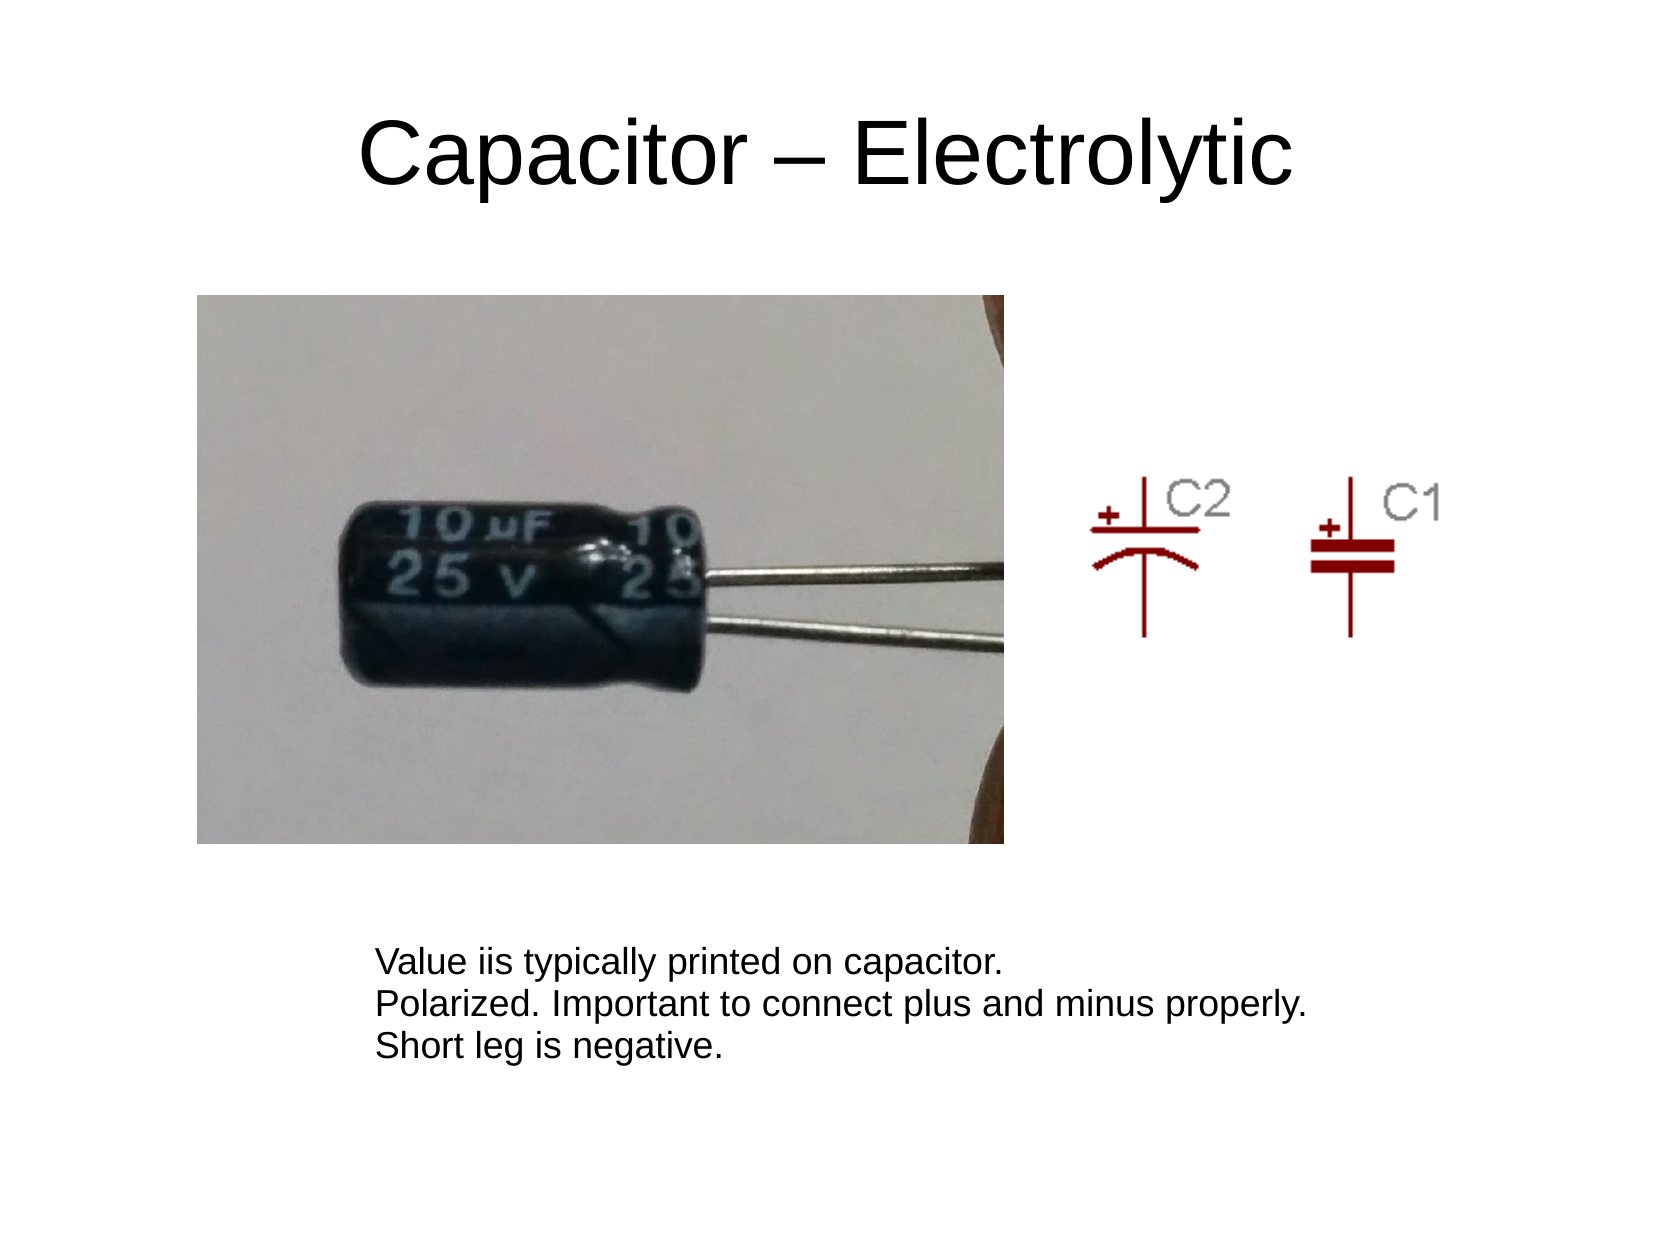

# Capacitor – Electrolytic
Value iis typically printed on capacitor.
Polarized. Important to connect plus and minus properly.
Short leg is negative.